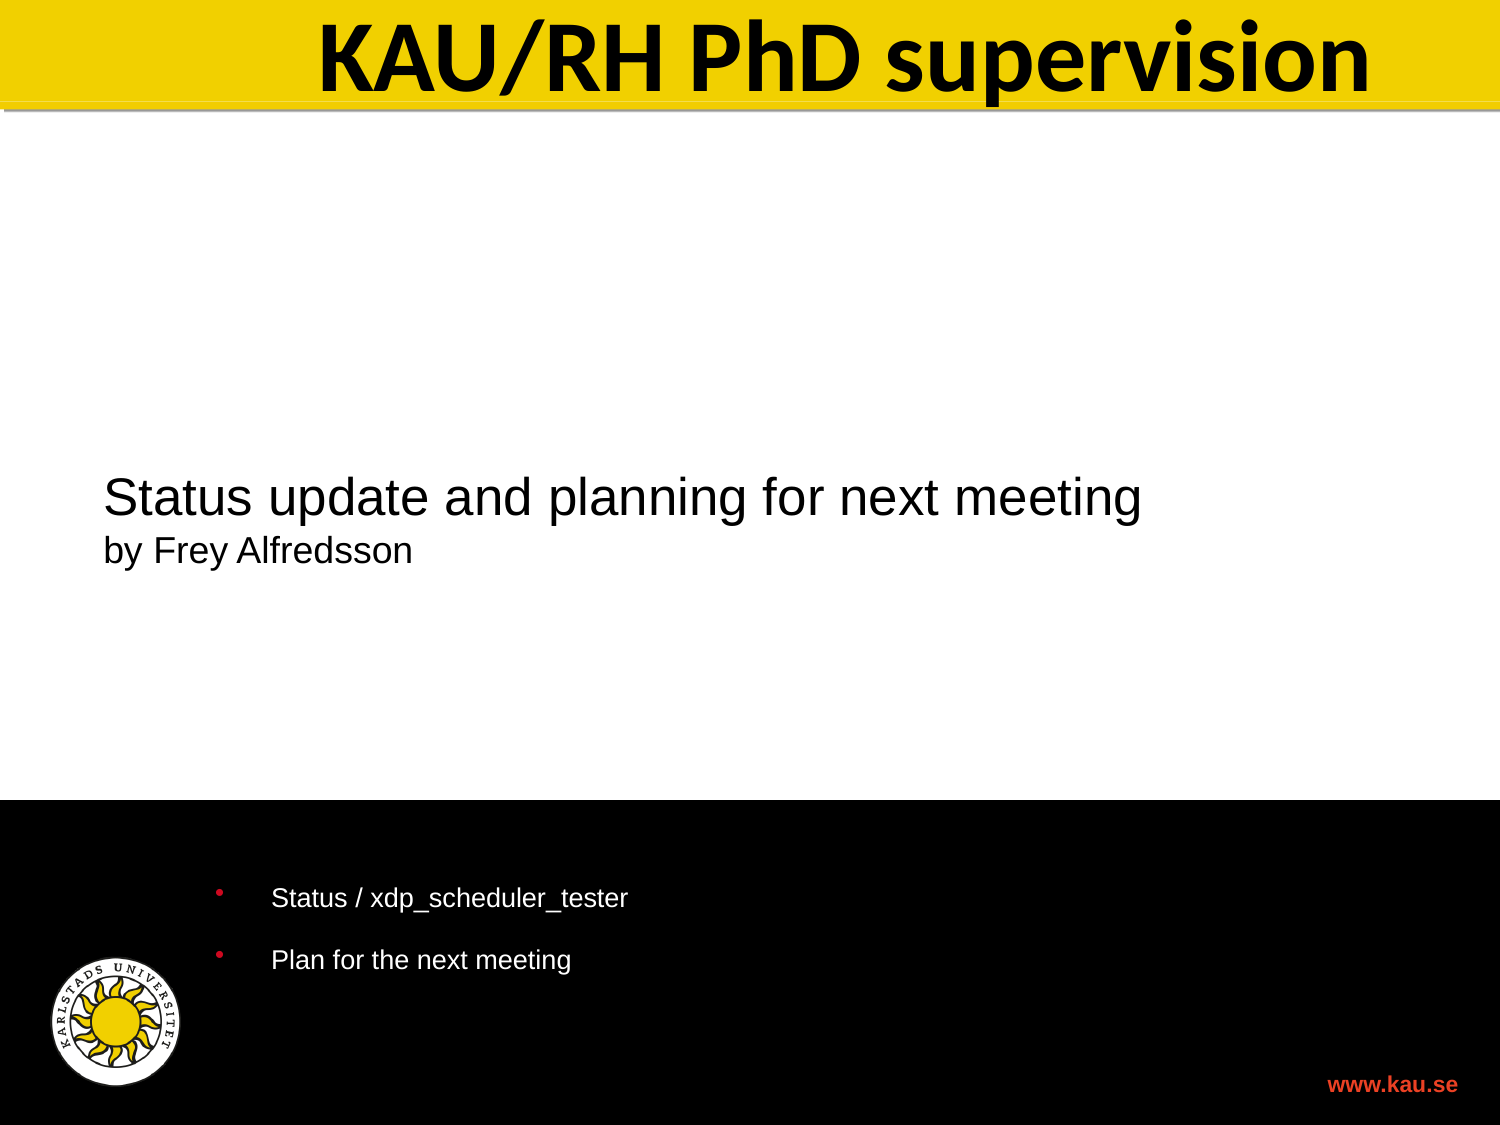

# KAU/RH PhD supervision
Status update and planning for next meeting
by Frey Alfredsson
Status / xdp_scheduler_tester
Plan for the next meeting